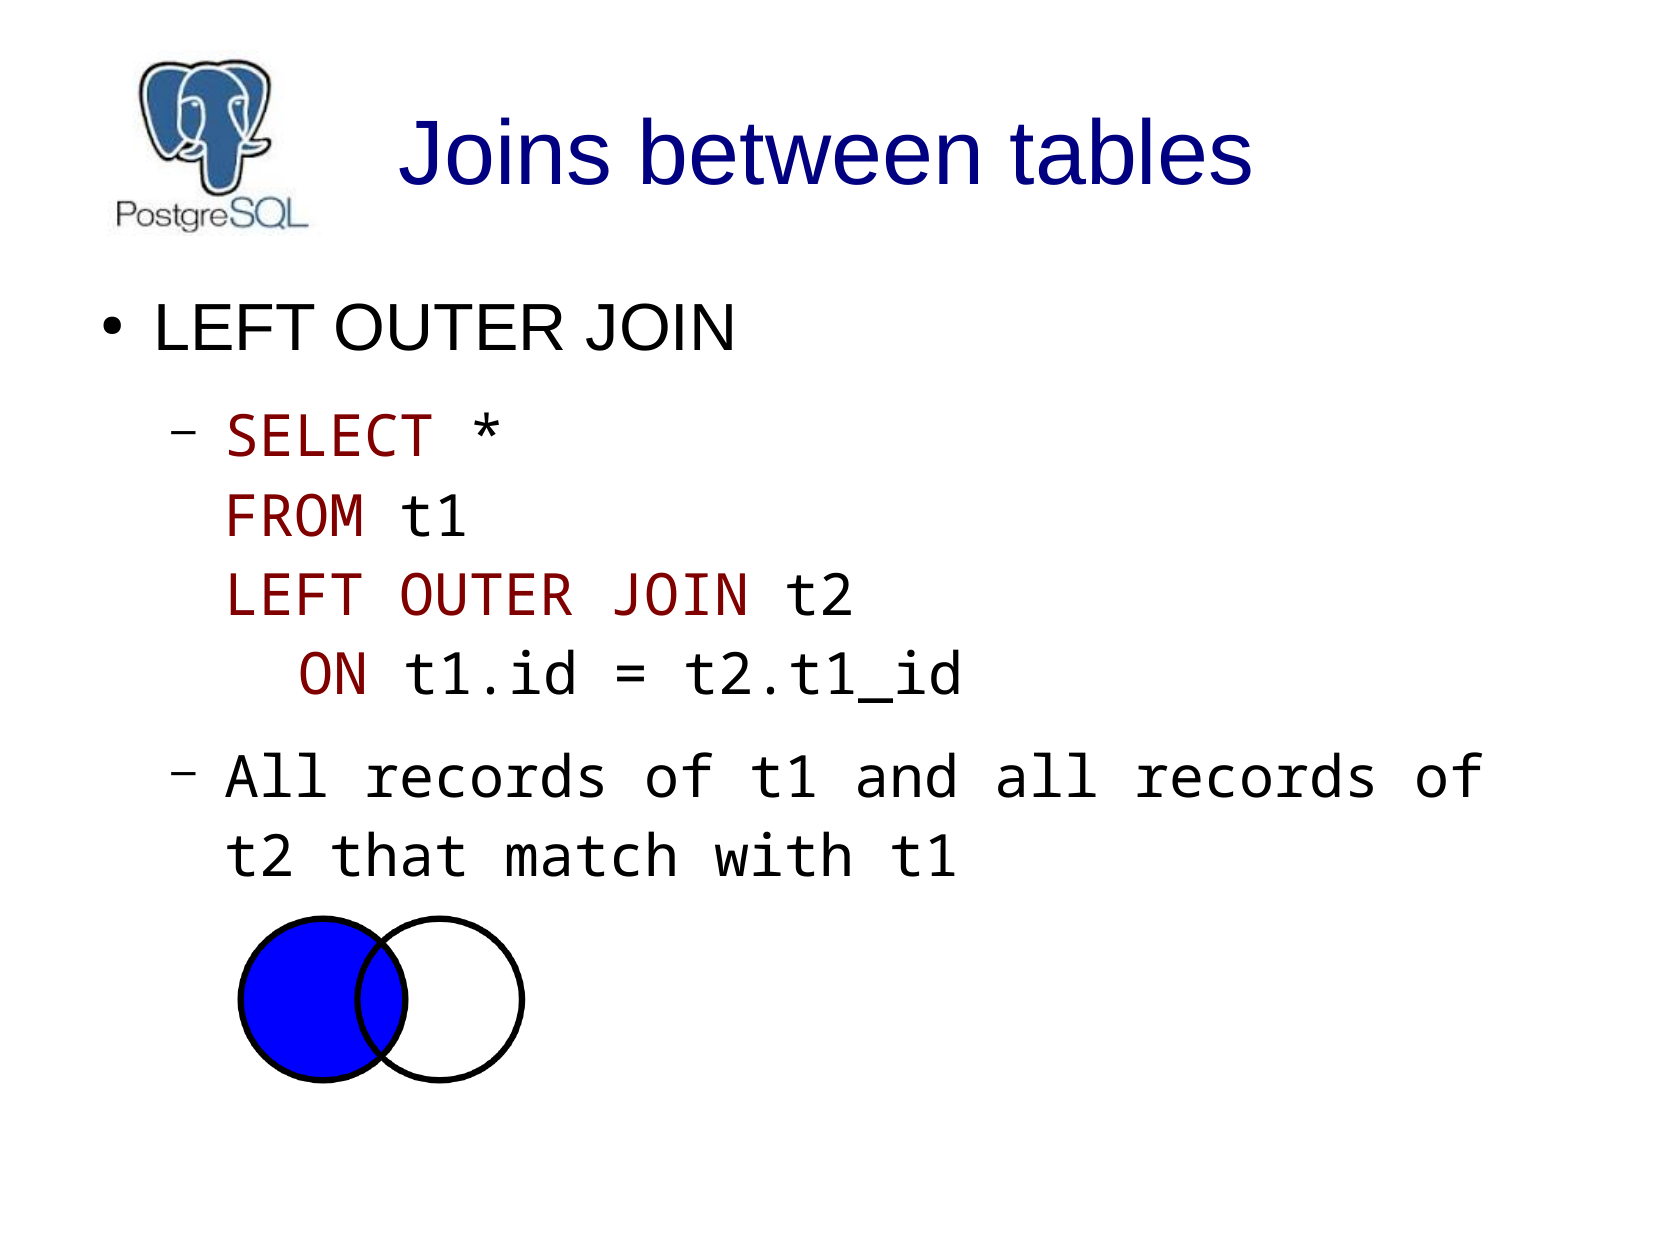

# Joins between tables
LEFT OUTER JOIN
SELECT *
FROM t1
LEFT OUTER JOIN t2
	ON t1.id = t2.t1_id
All records of t1 and all records of t2 that match with t1